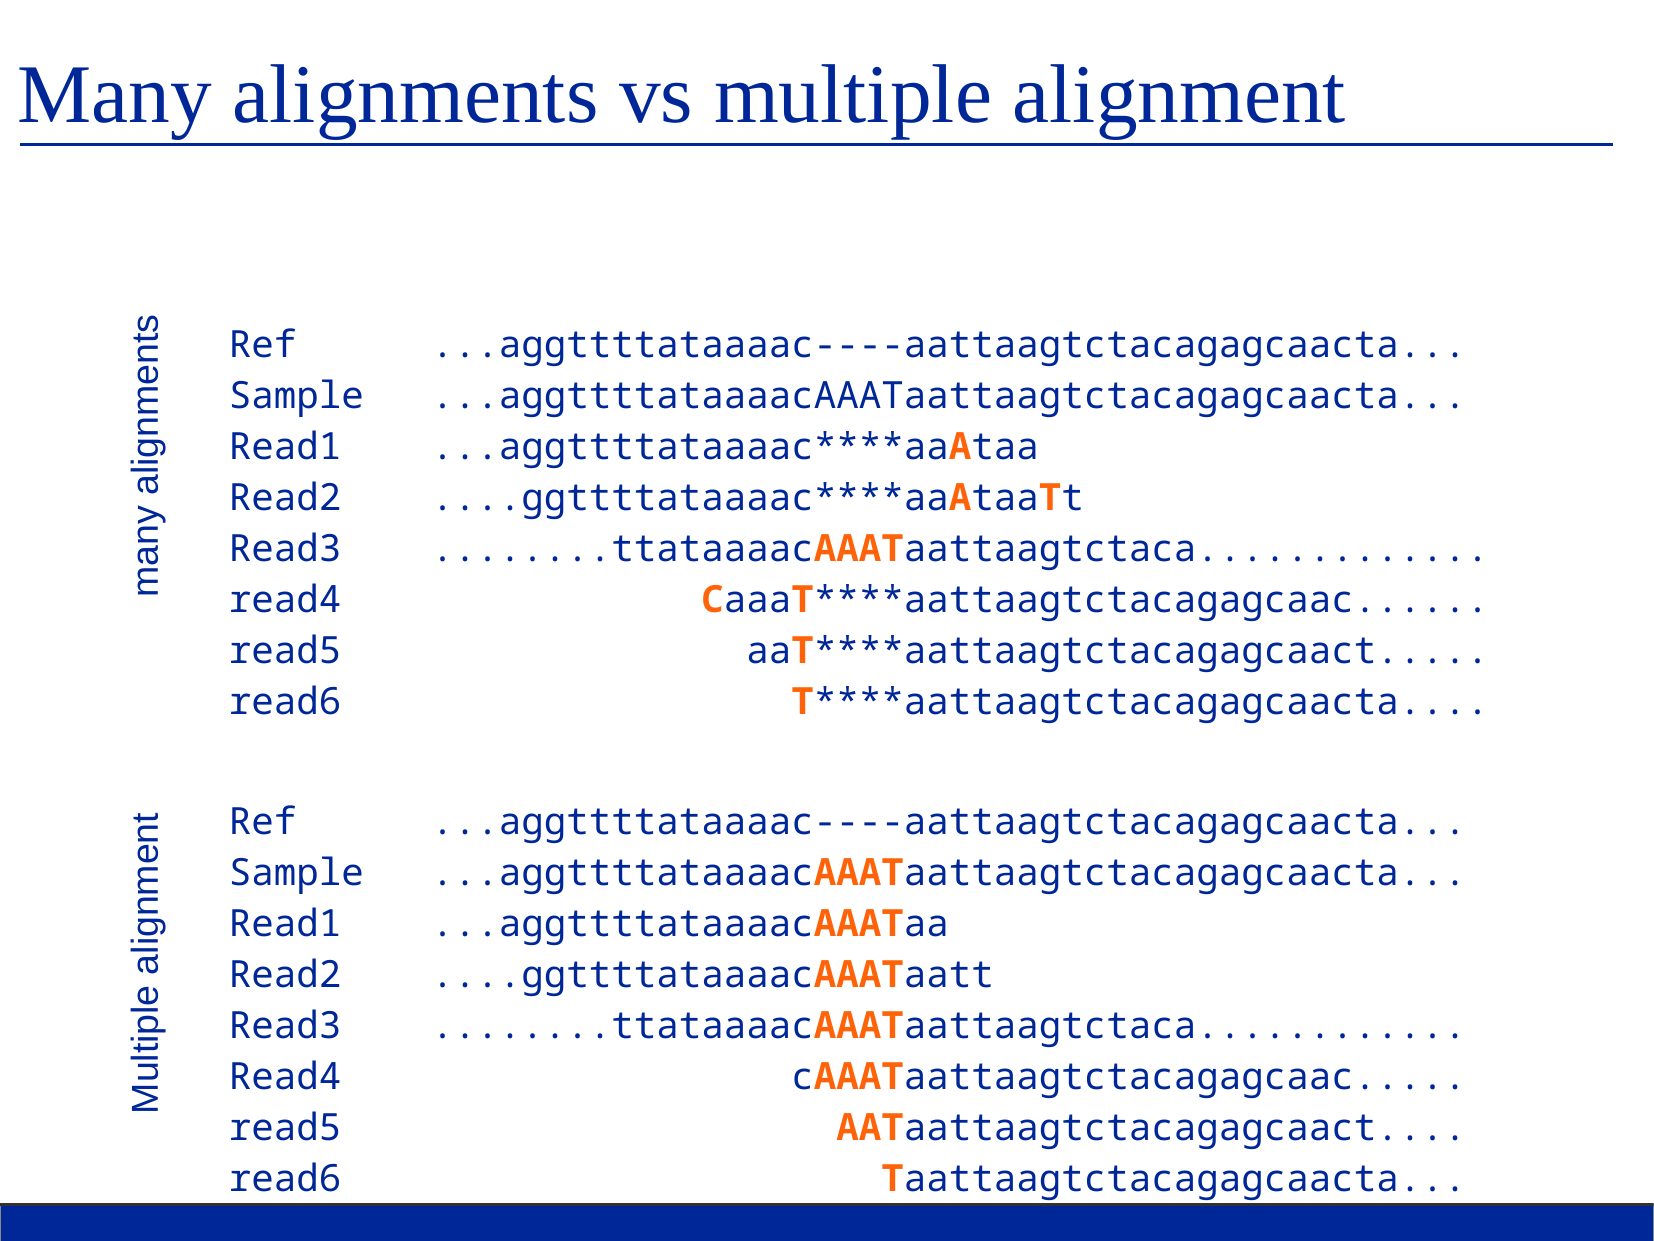

# Many alignments vs multiple alignment
 Ref ...aggttttataaaac----aattaagtctacagagcaacta...
 Sample ...aggttttataaaacAAATaattaagtctacagagcaacta...
 Read1 ...aggttttataaaac****aaAtaa
 Read2 ....ggttttataaaac****aaAtaaTt
 Read3 ........ttataaaacAAATaattaagtctaca.............
 read4 CaaaT****aattaagtctacagagcaac......
 read5 aaT****aattaagtctacagagcaact.....
 read6 T****aattaagtctacagagcaacta....
many alignments
 Ref ...aggttttataaaac----aattaagtctacagagcaacta...
 Sample ...aggttttataaaacAAATaattaagtctacagagcaacta...
 Read1 ...aggttttataaaacAAATaa
 Read2 ....ggttttataaaacAAATaatt
 Read3 ........ttataaaacAAATaattaagtctaca............
 Read4 cAAATaattaagtctacagagcaac.....
 read5 AATaattaagtctacagagcaact....
 read6 Taattaagtctacagagcaacta...
Multiple alignment